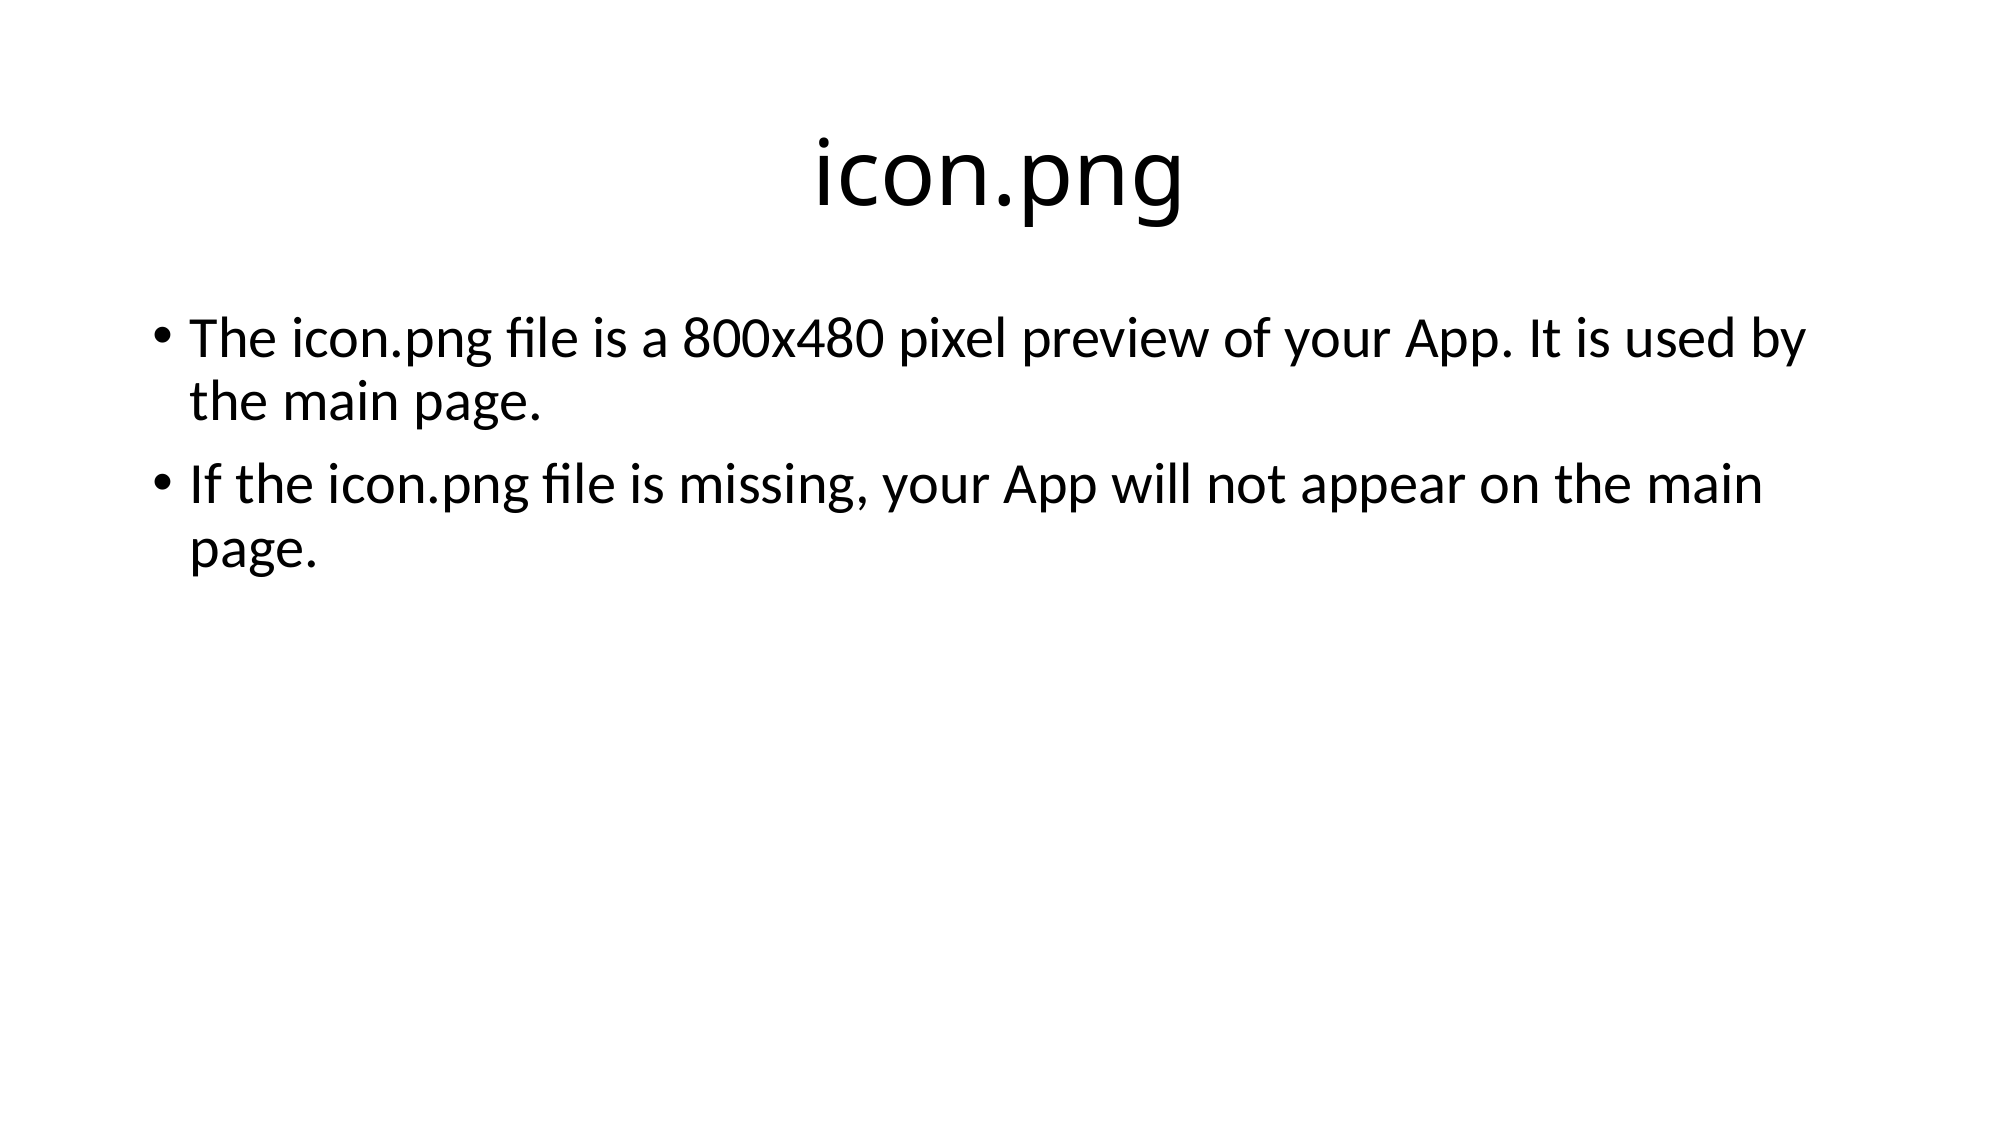

# icon.png
The icon.png file is a 800x480 pixel preview of your App. It is used by the main page.
If the icon.png file is missing, your App will not appear on the main page.